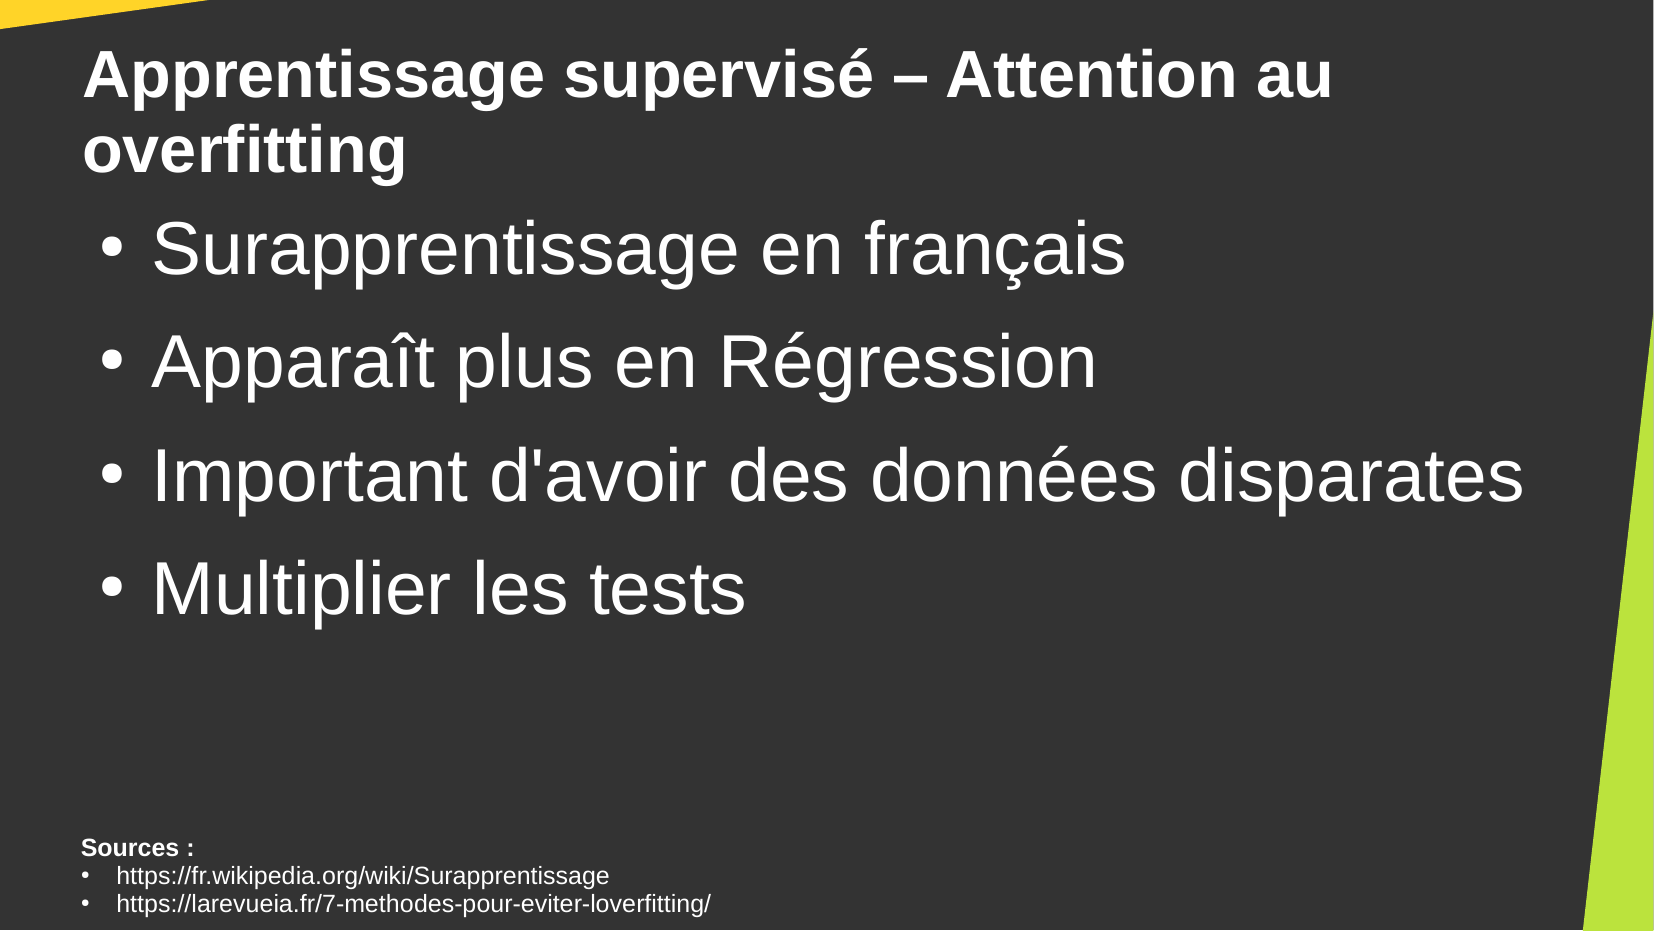

# Apprentissage supervisé – Attention au overfitting
Surapprentissage en français
Apparaît plus en Régression
Important d'avoir des données disparates
Multiplier les tests
Sources :
https://fr.wikipedia.org/wiki/Surapprentissage
https://larevueia.fr/7-methodes-pour-eviter-loverfitting/